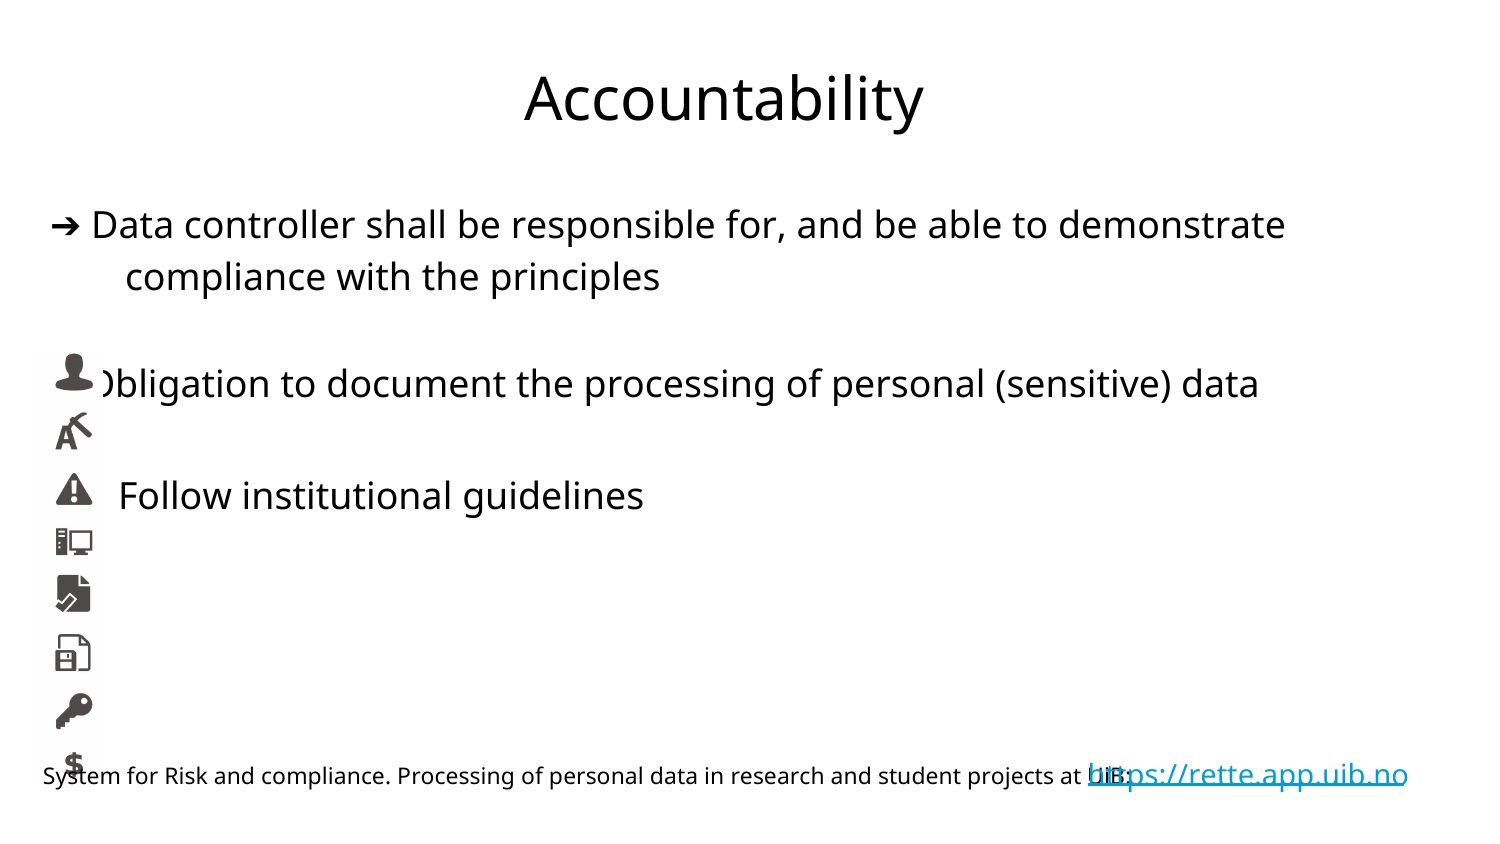

Accountability
➔ Data controller shall be responsible for, and be able to demonstrate
compliance with the principles
➔ Obligation to document the processing of personal (sensitive) data
Follow institutional guidelines
 https://rette.app.uib.no
System for Risk and compliance. Processing of personal data in research and student projects at UiB: